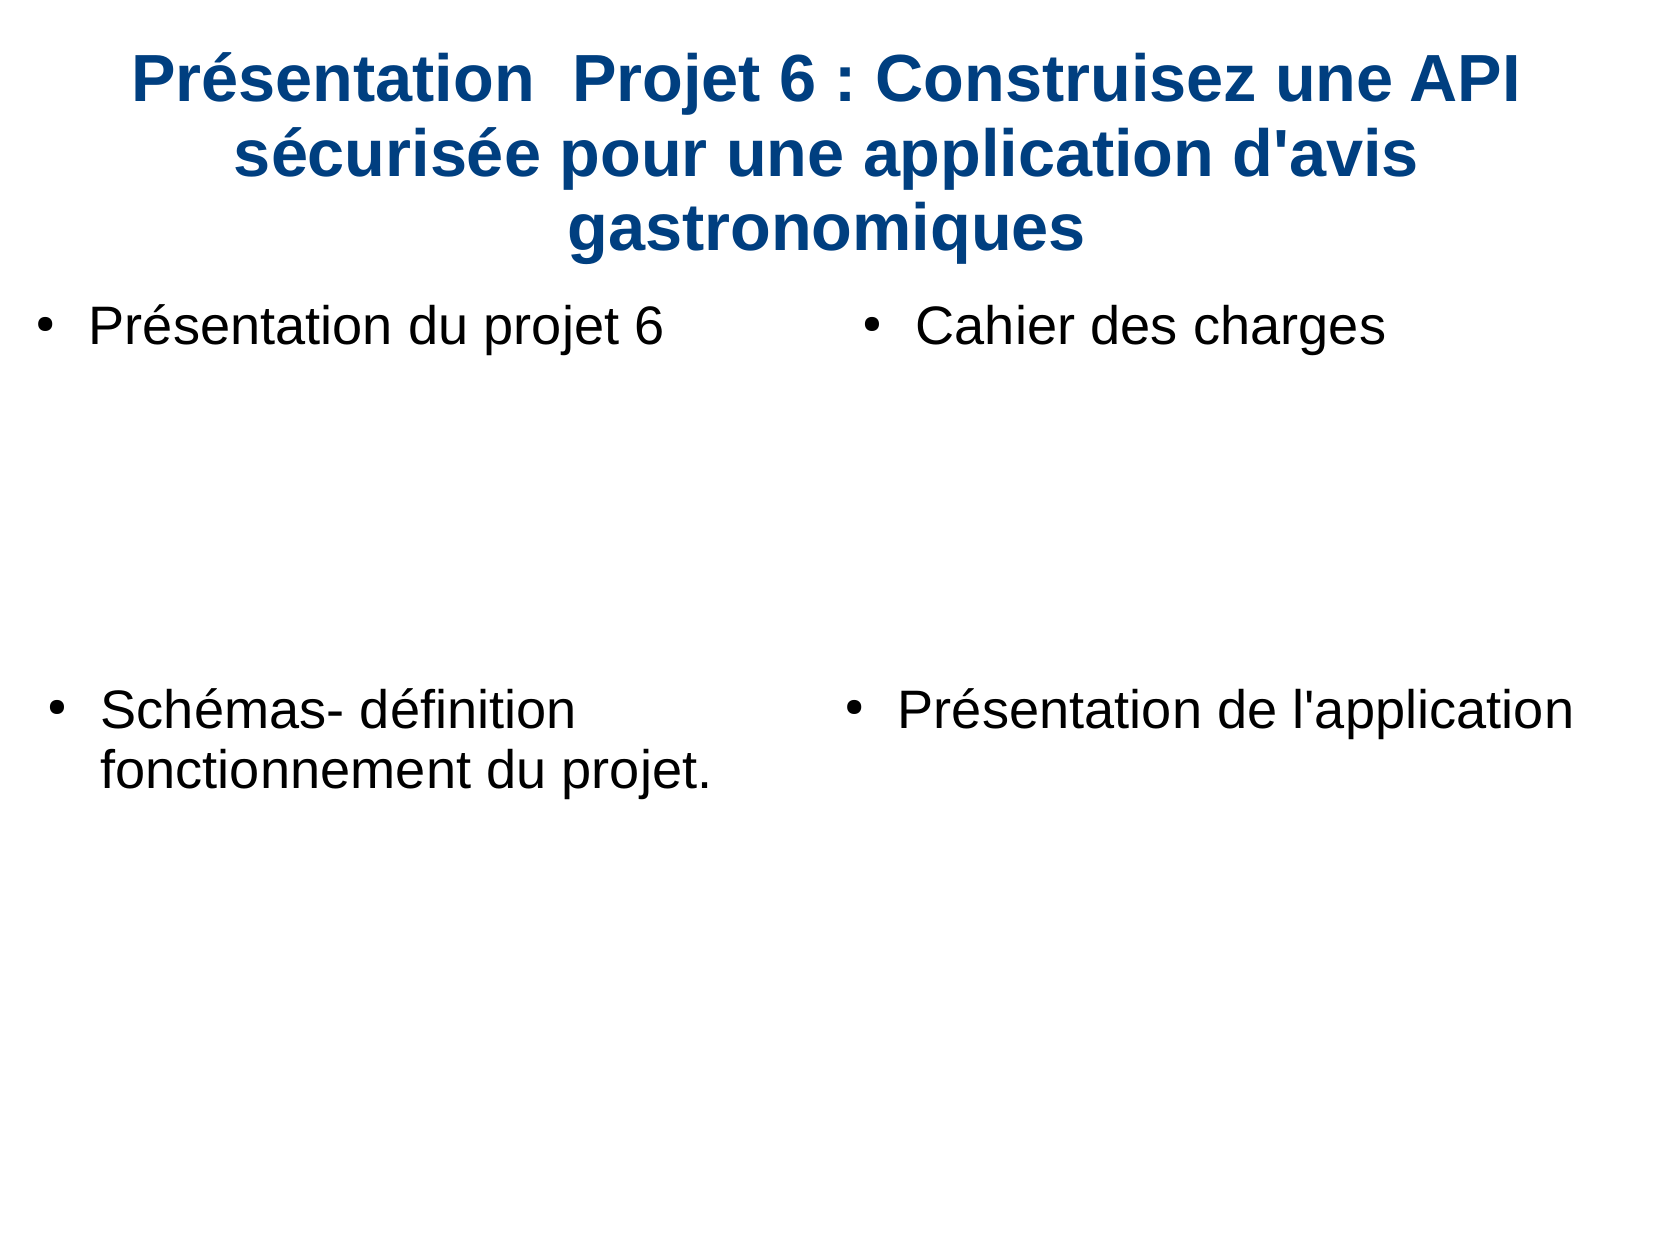

# Présentation Projet 6 : Construisez une API sécurisée pour une application d'avis gastronomiques
Présentation du projet 6
Cahier des charges
Schémas- définition fonctionnement du projet.
Présentation de l'application